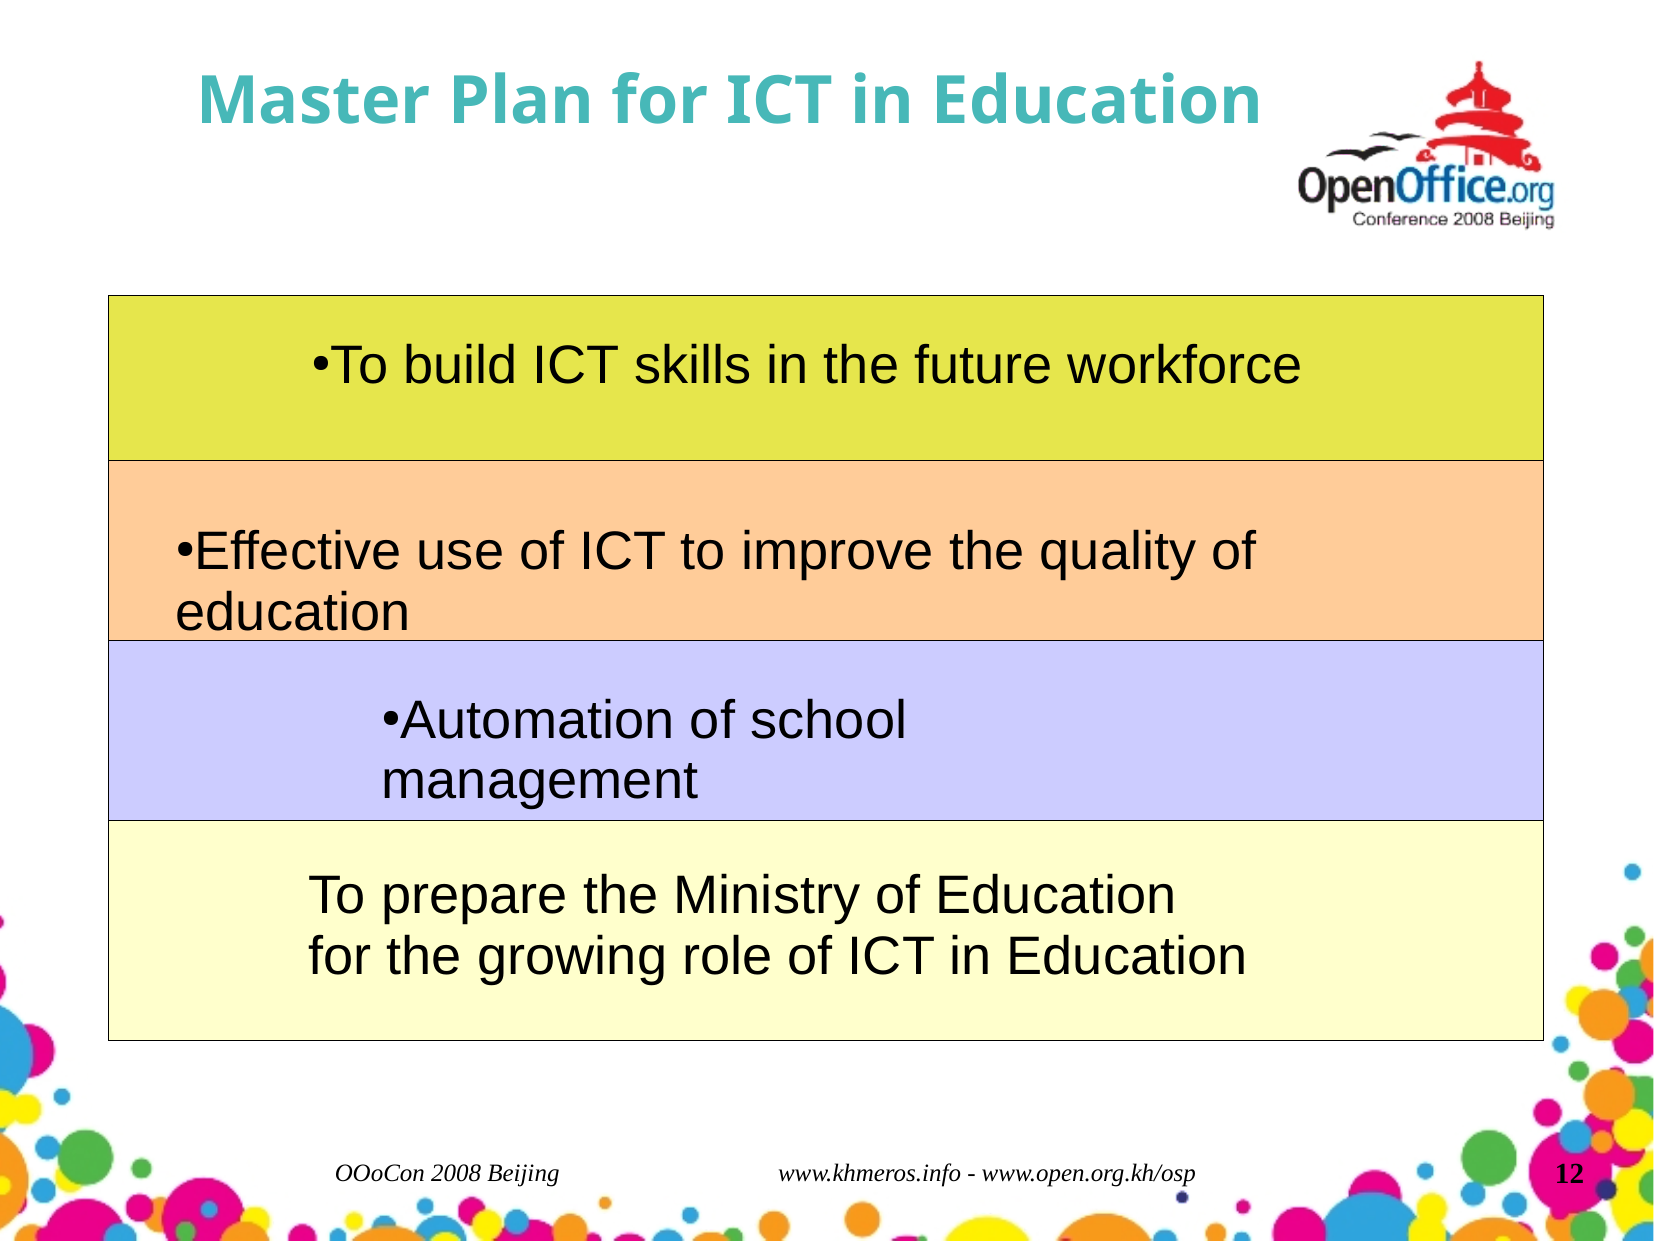

Master Plan for ICT in Education
To build ICT skills in the future workforce
Effective use of ICT to improve the quality of education
Automation of school management
To prepare the Ministry of Education
for the growing role of ICT in Education
12
OOoCon 2008 Beijing www.khmeros.info - www.open.org.kh/osp